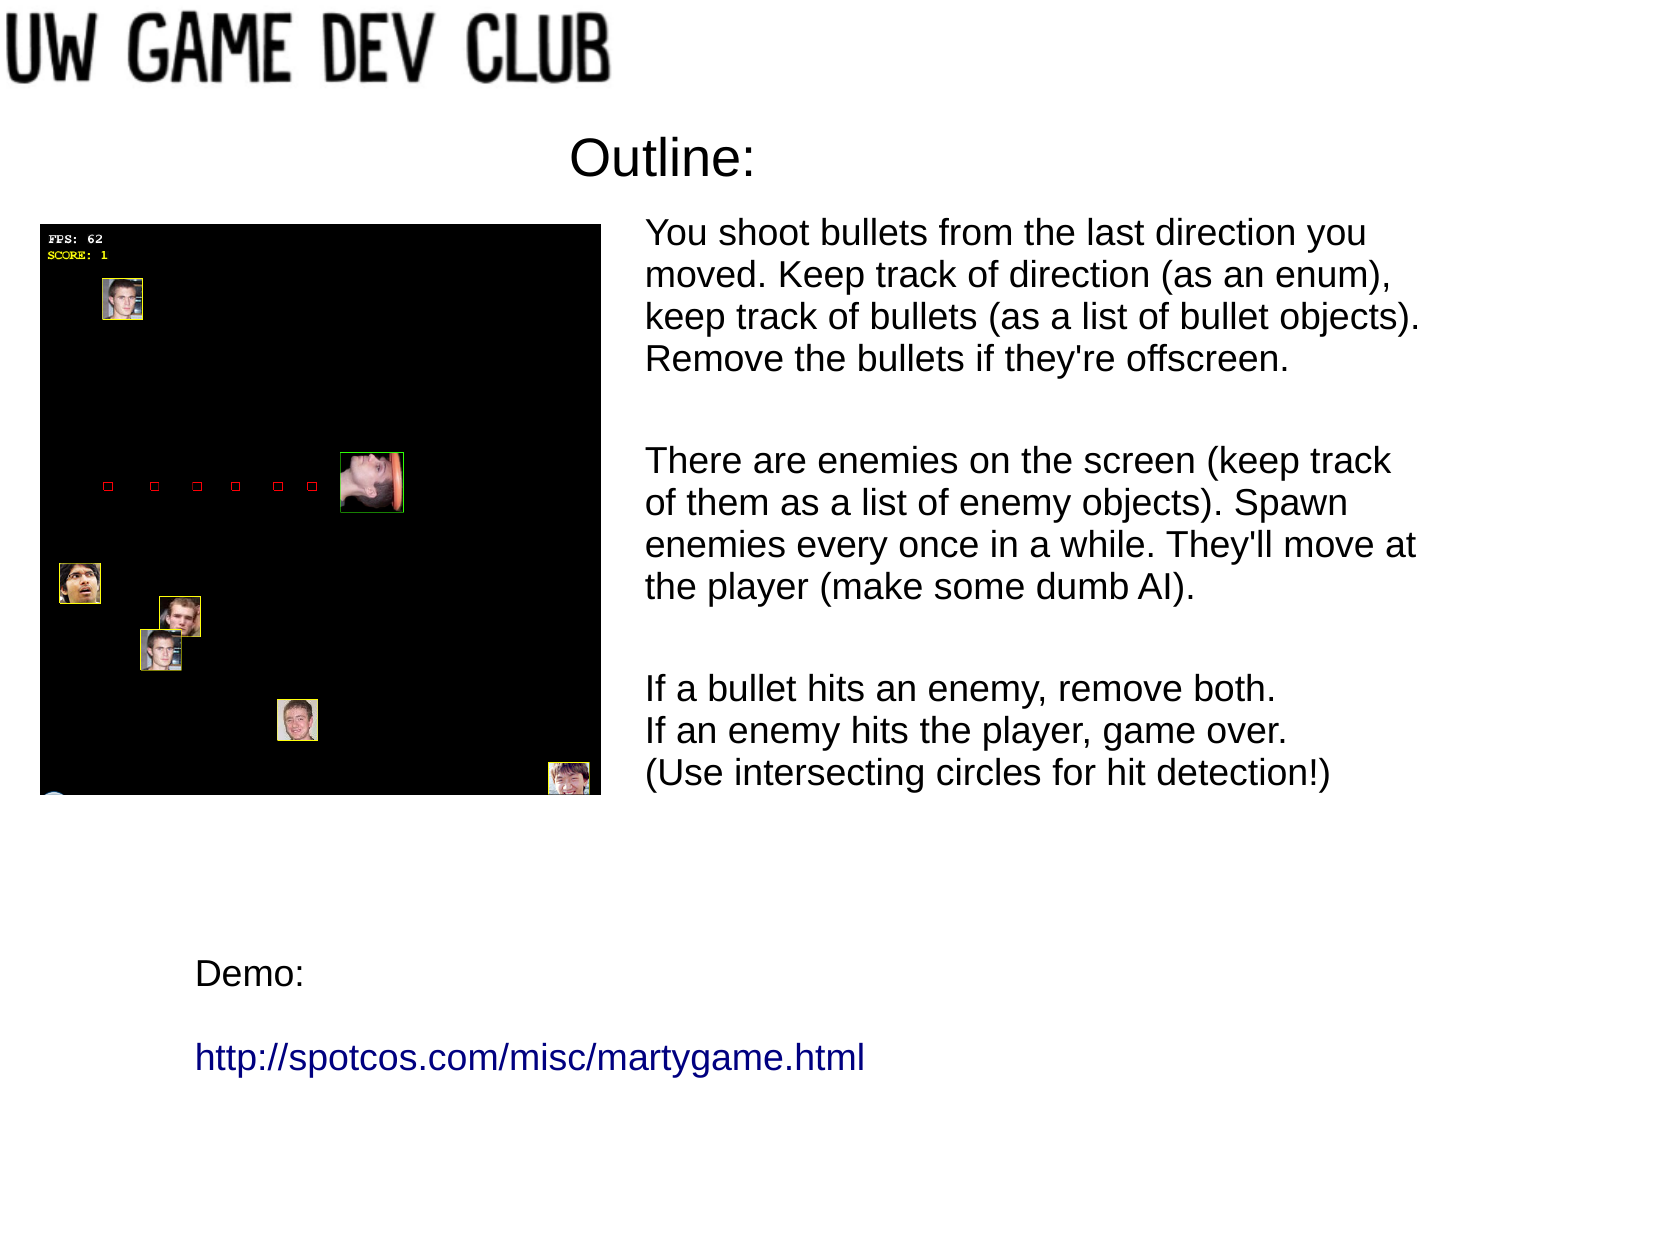

Outline:
You shoot bullets from the last direction you moved. Keep track of direction (as an enum), keep track of bullets (as a list of bullet objects). Remove the bullets if they're offscreen.
There are enemies on the screen (keep track of them as a list of enemy objects). Spawn enemies every once in a while. They'll move at the player (make some dumb AI).
If a bullet hits an enemy, remove both.
If an enemy hits the player, game over.
(Use intersecting circles for hit detection!)
Demo:
http://spotcos.com/misc/martygame.html